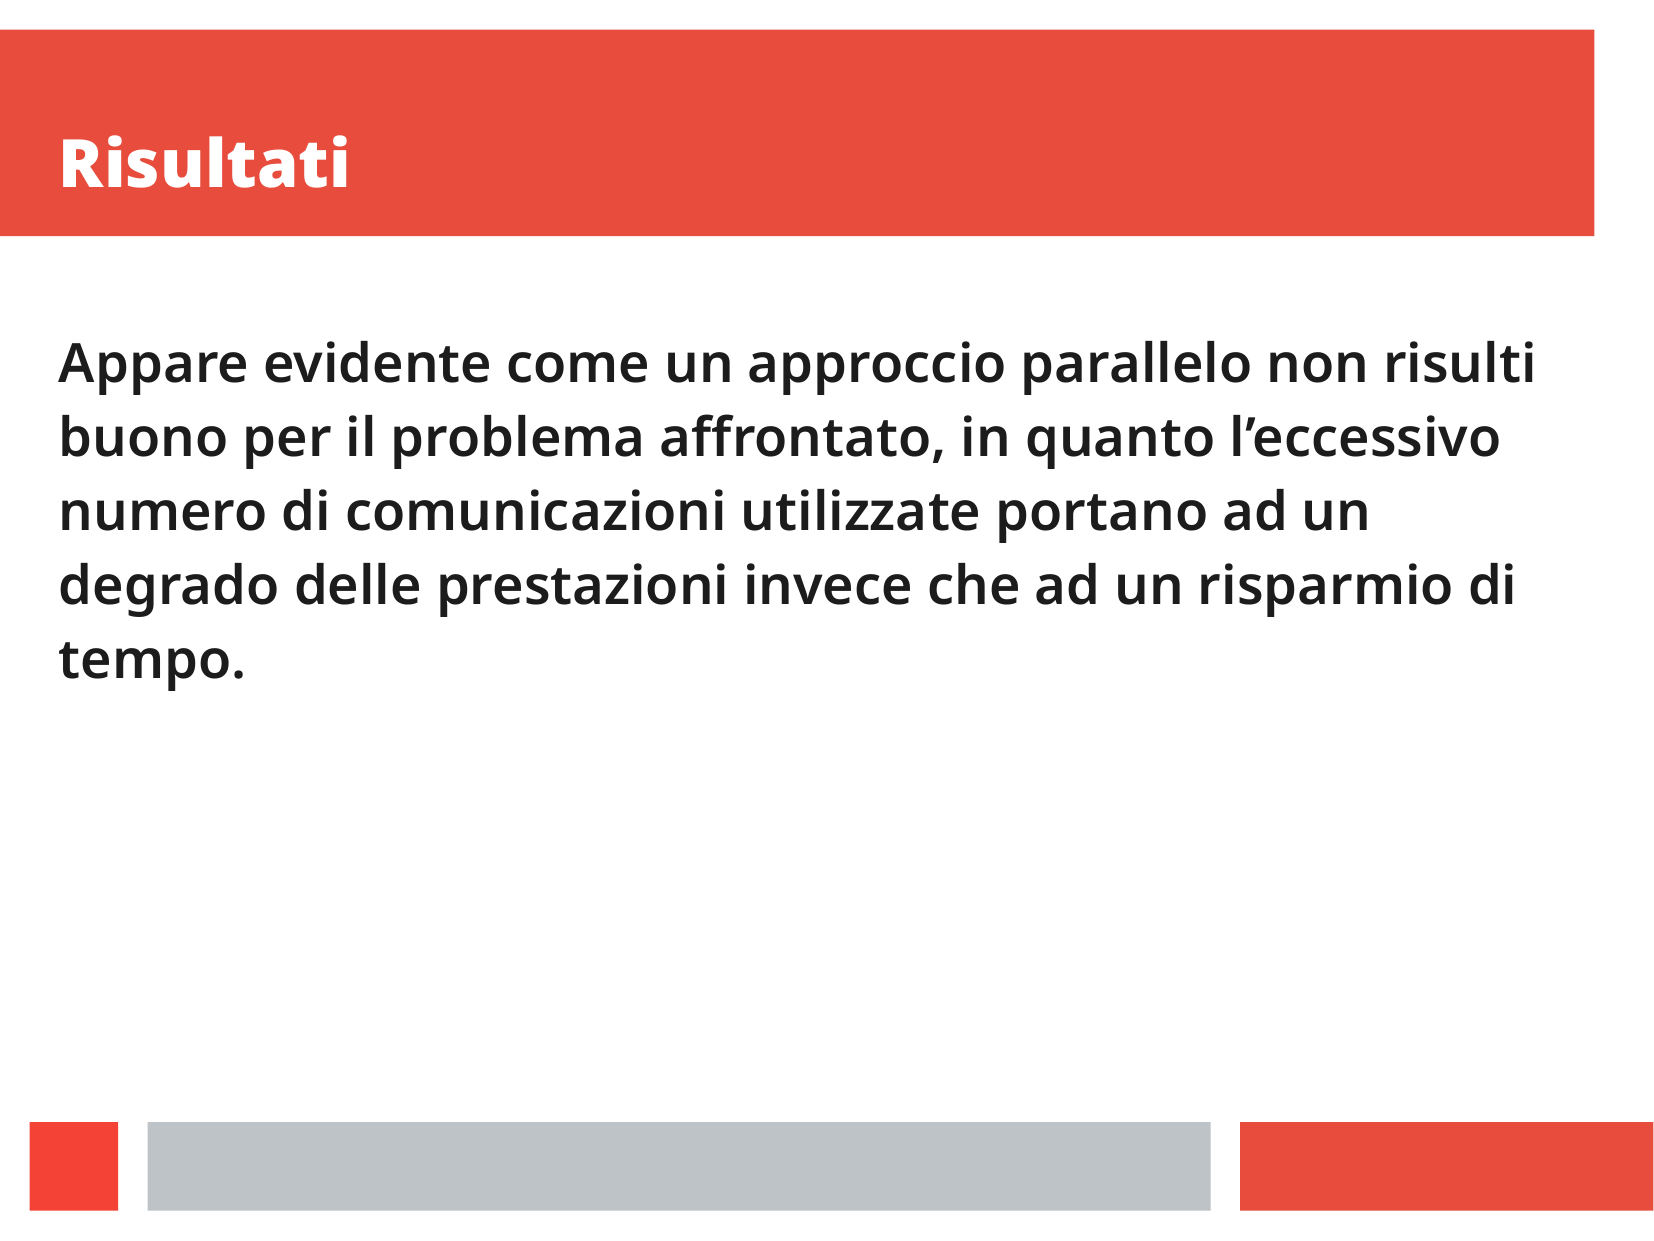

# Risultati
Appare evidente come un approccio parallelo non risulti buono per il problema affrontato, in quanto l’eccessivo numero di comunicazioni utilizzate portano ad un degrado delle prestazioni invece che ad un risparmio di tempo.